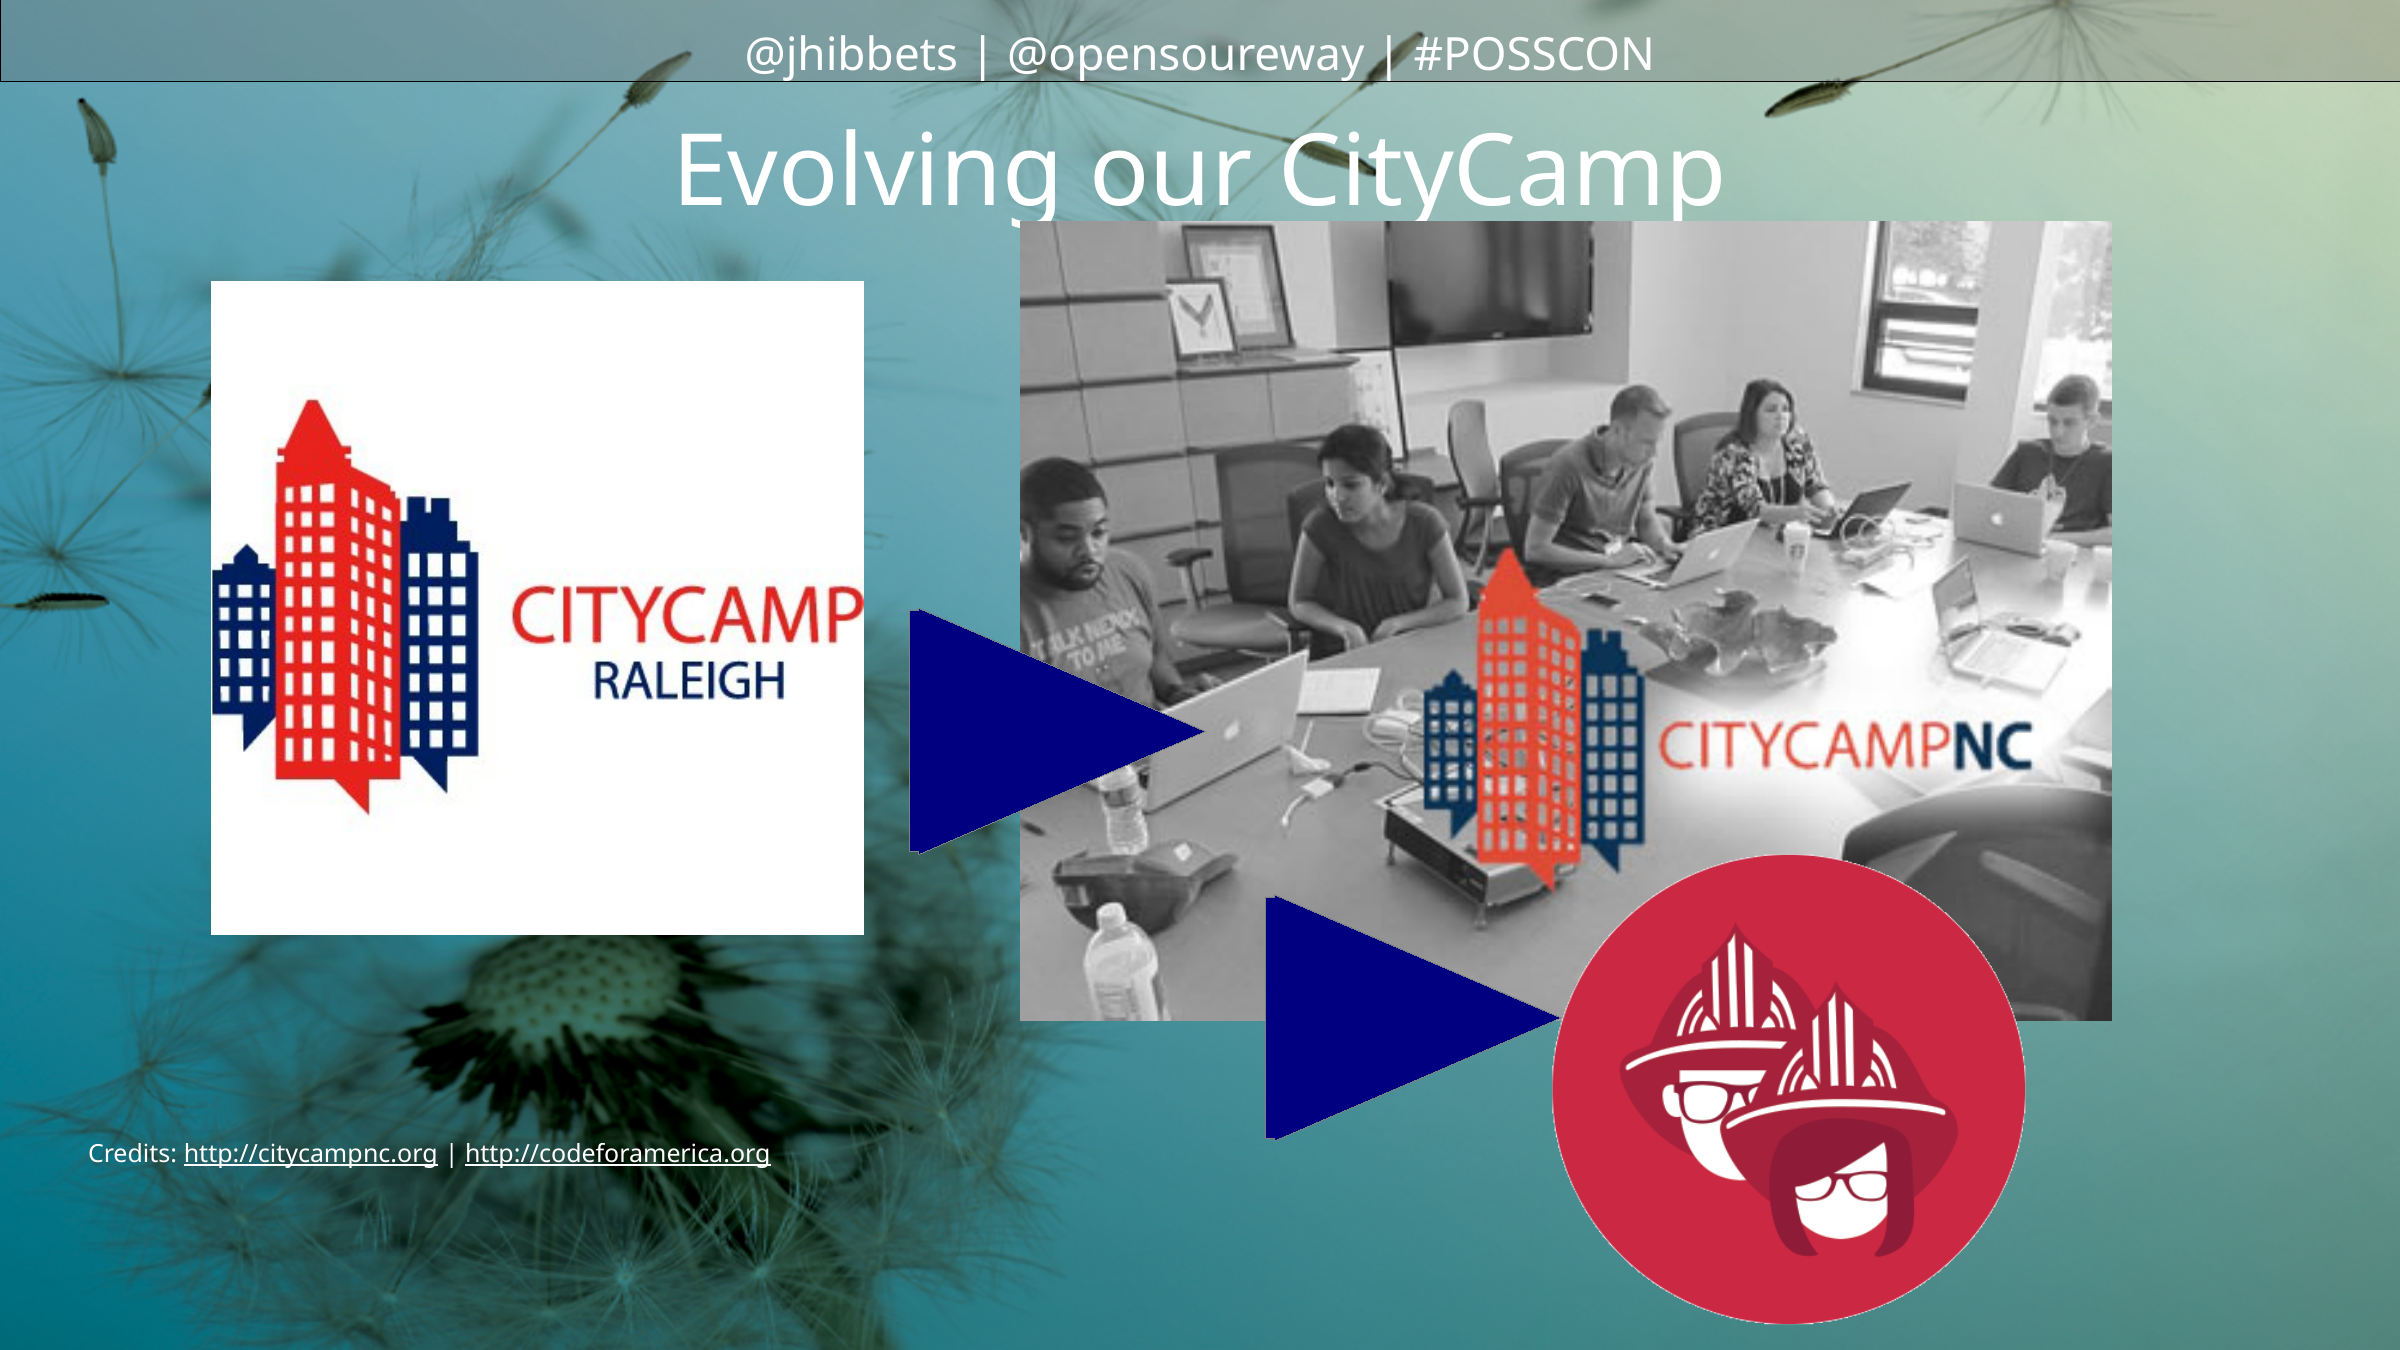

# Evolving our CityCamp
Credits: http://citycampnc.org | http://codeforamerica.org